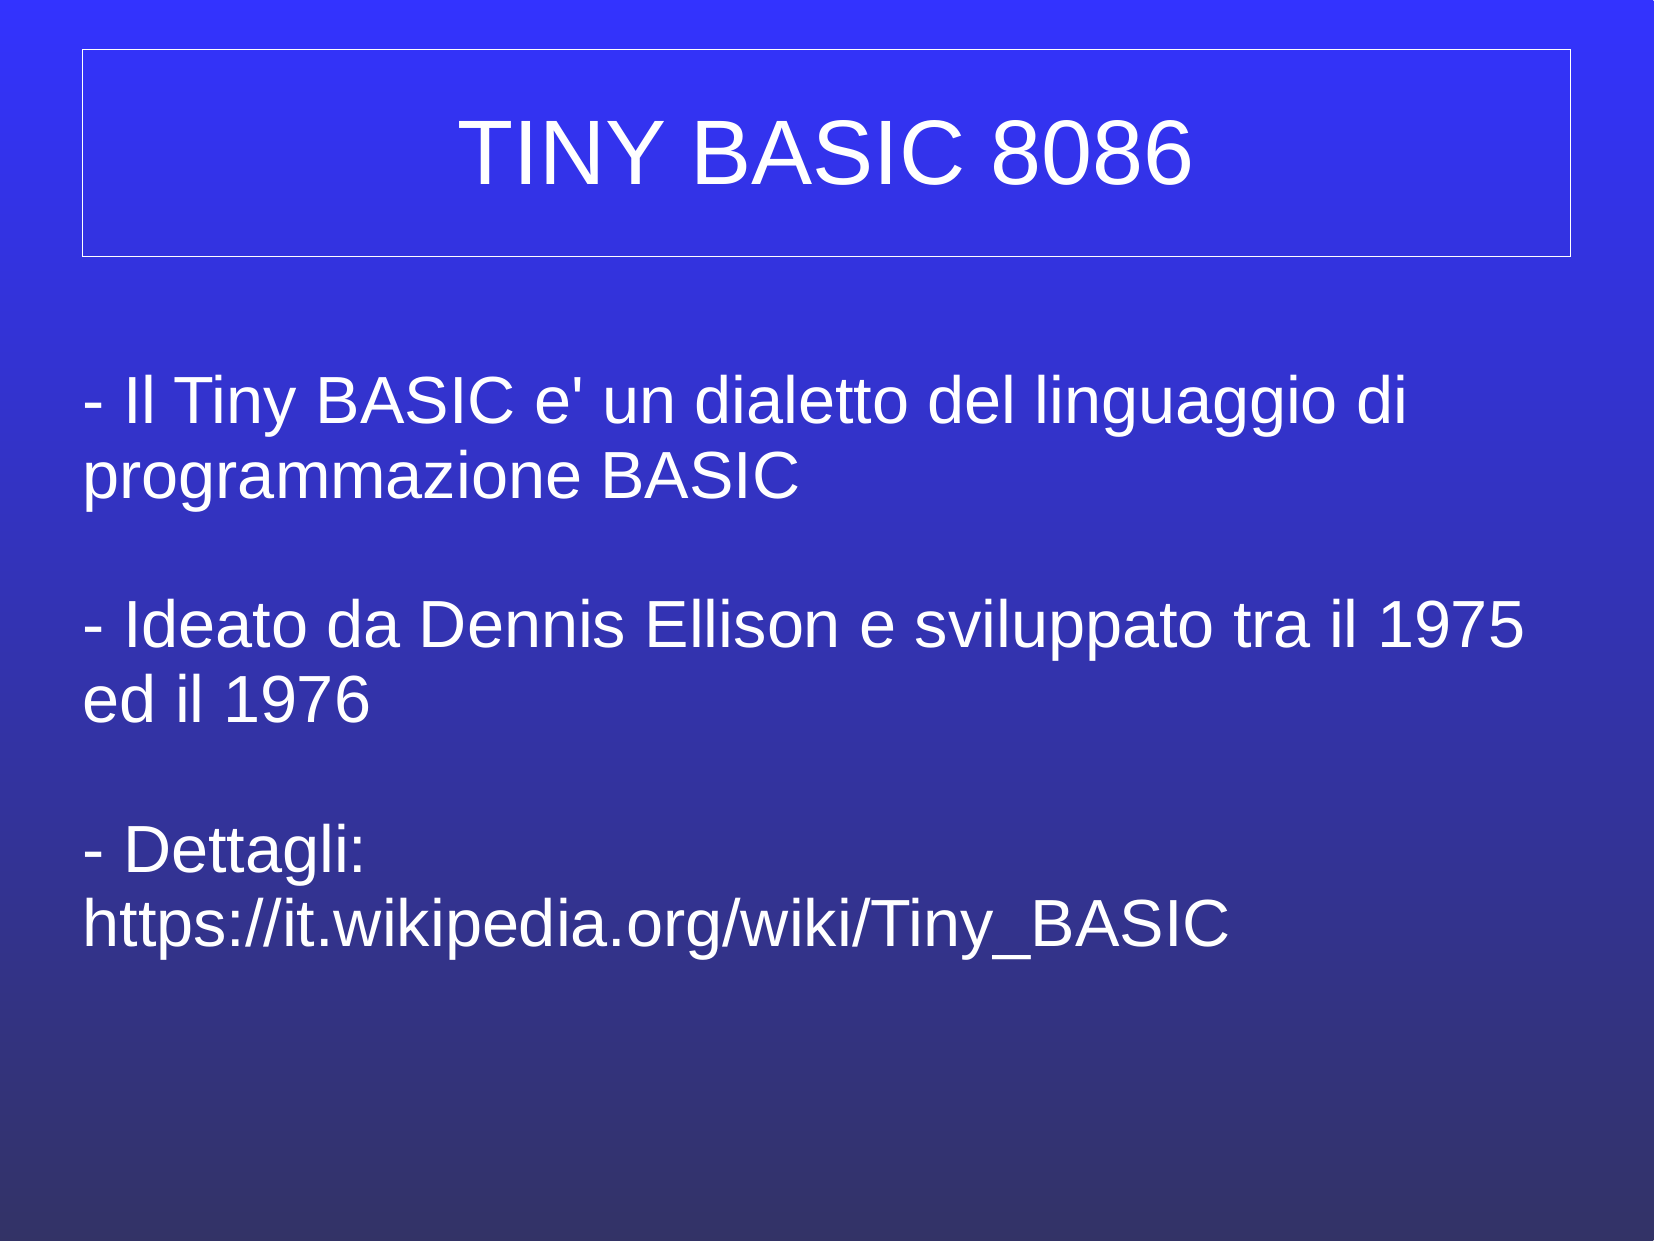

# TINY BASIC 8086
- Il Tiny BASIC e' un dialetto del linguaggio di programmazione BASIC
- Ideato da Dennis Ellison e sviluppato tra il 1975 ed il 1976
- Dettagli:
https://it.wikipedia.org/wiki/Tiny_BASIC